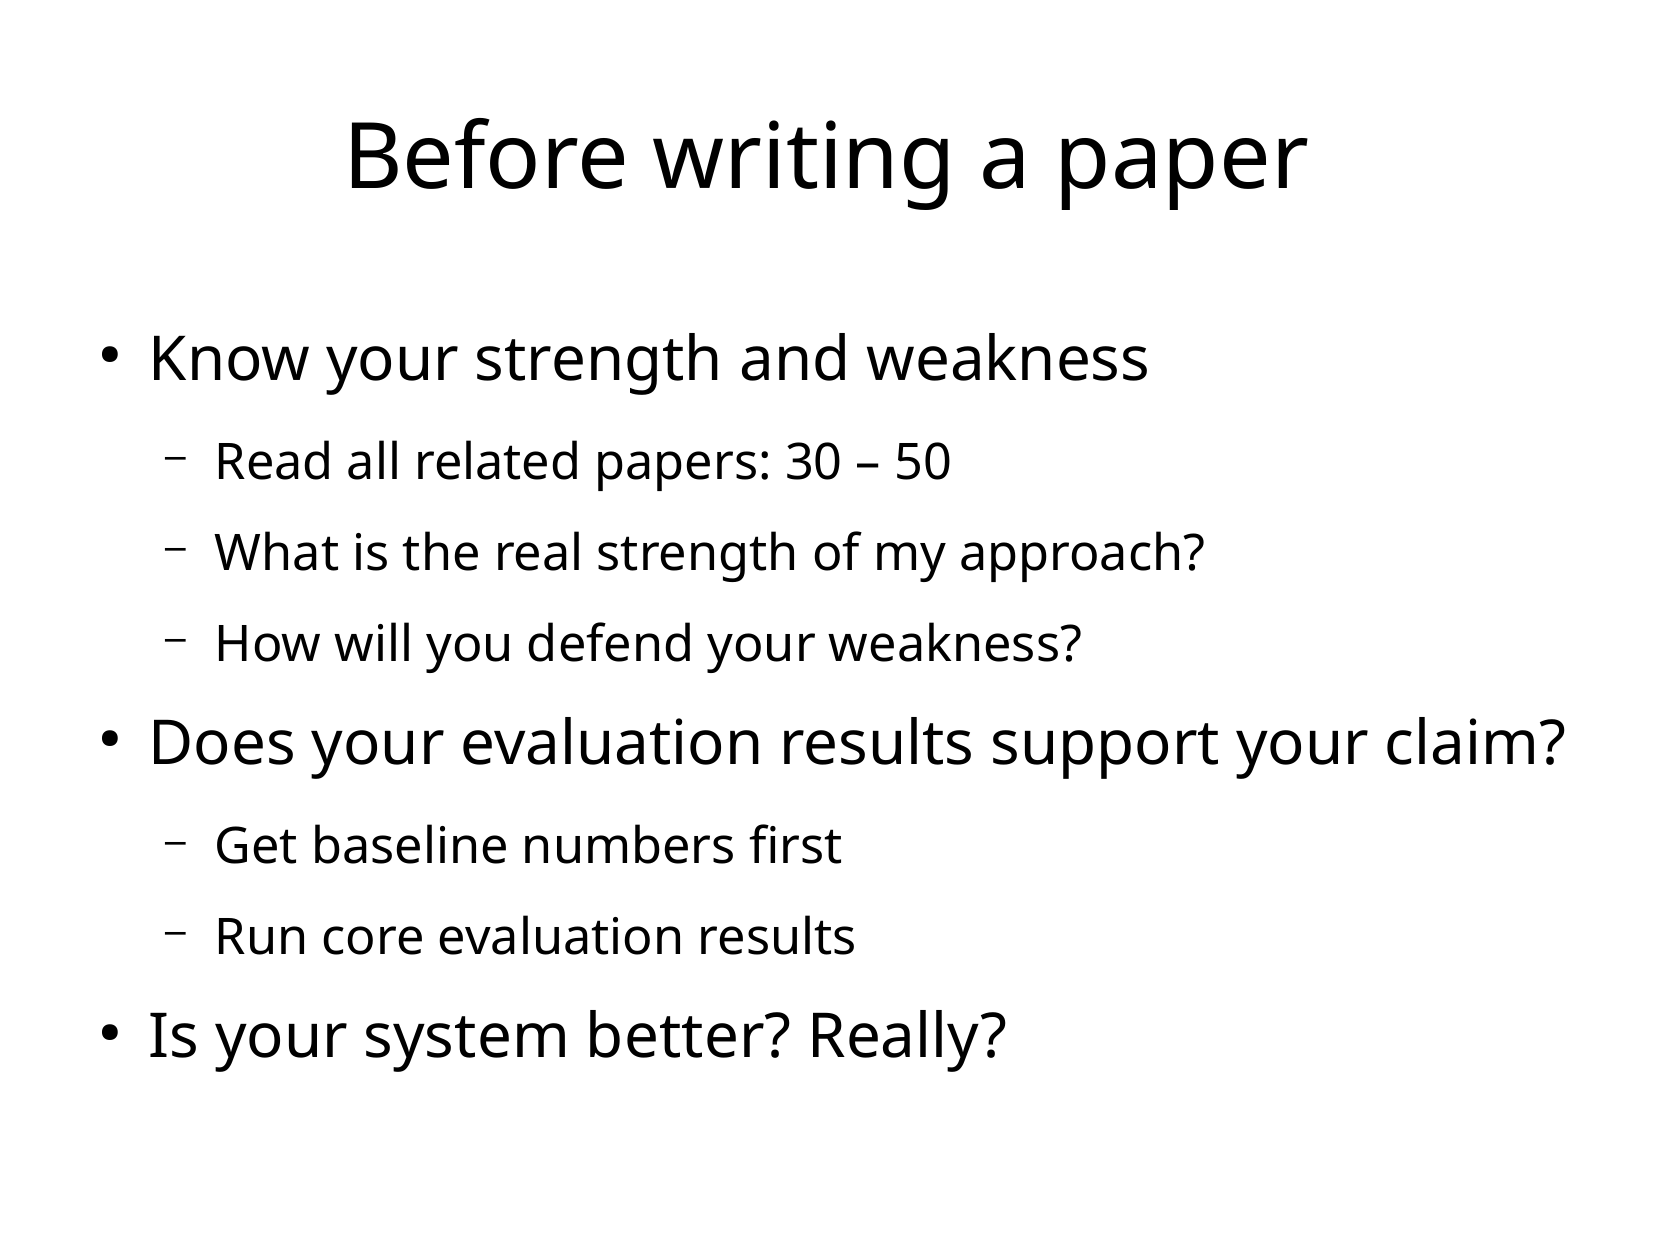

# Before writing a paper
Know your strength and weakness
Read all related papers: 30 – 50
What is the real strength of my approach?
How will you defend your weakness?
Does your evaluation results support your claim?
Get baseline numbers first
Run core evaluation results
Is your system better? Really?